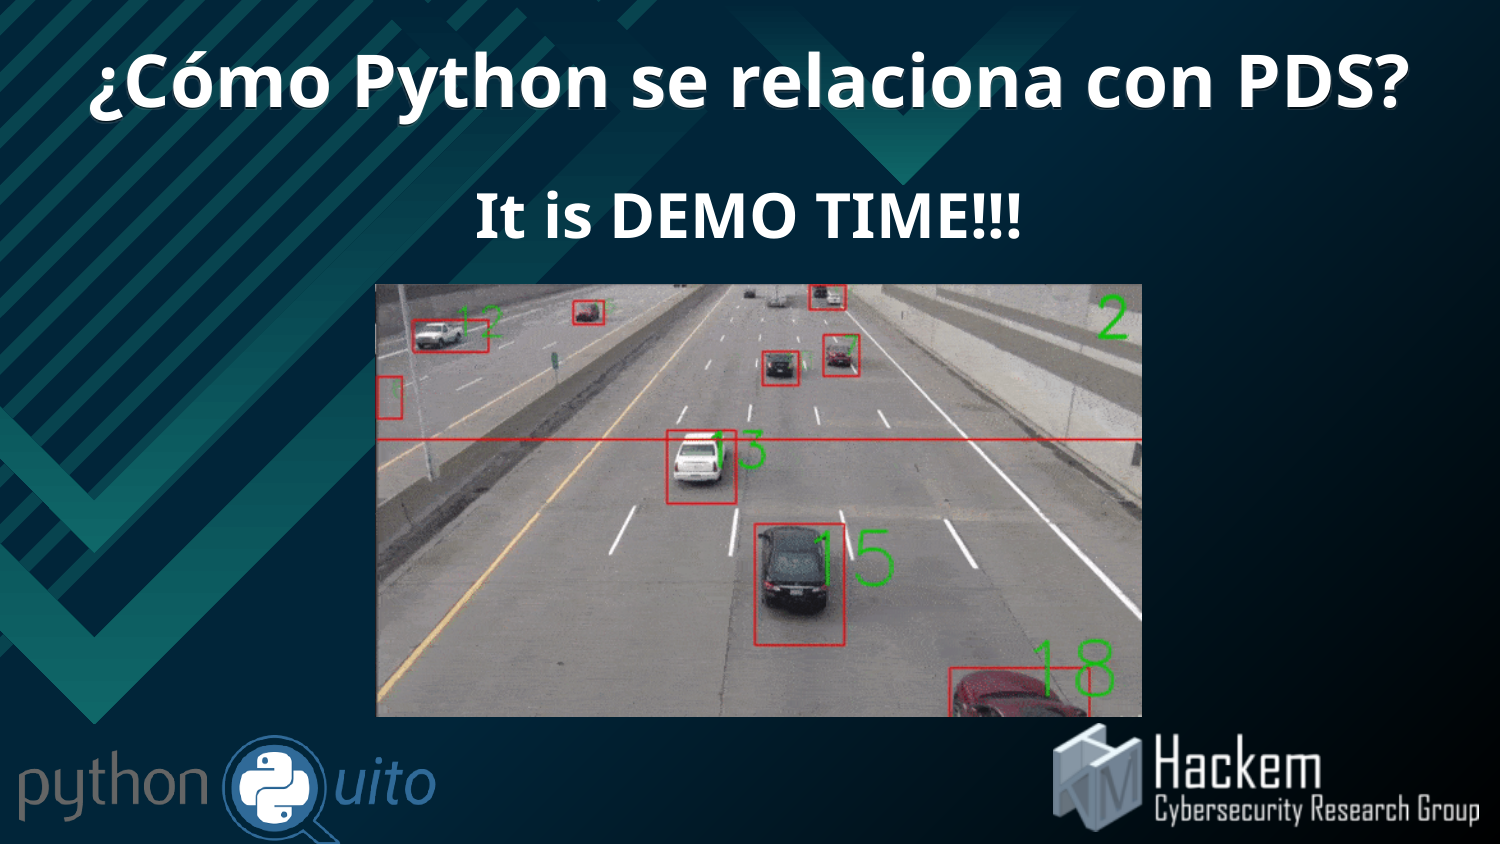

# ¿Cómo Python se relaciona con PDS?
It is DEMO TIME!!!